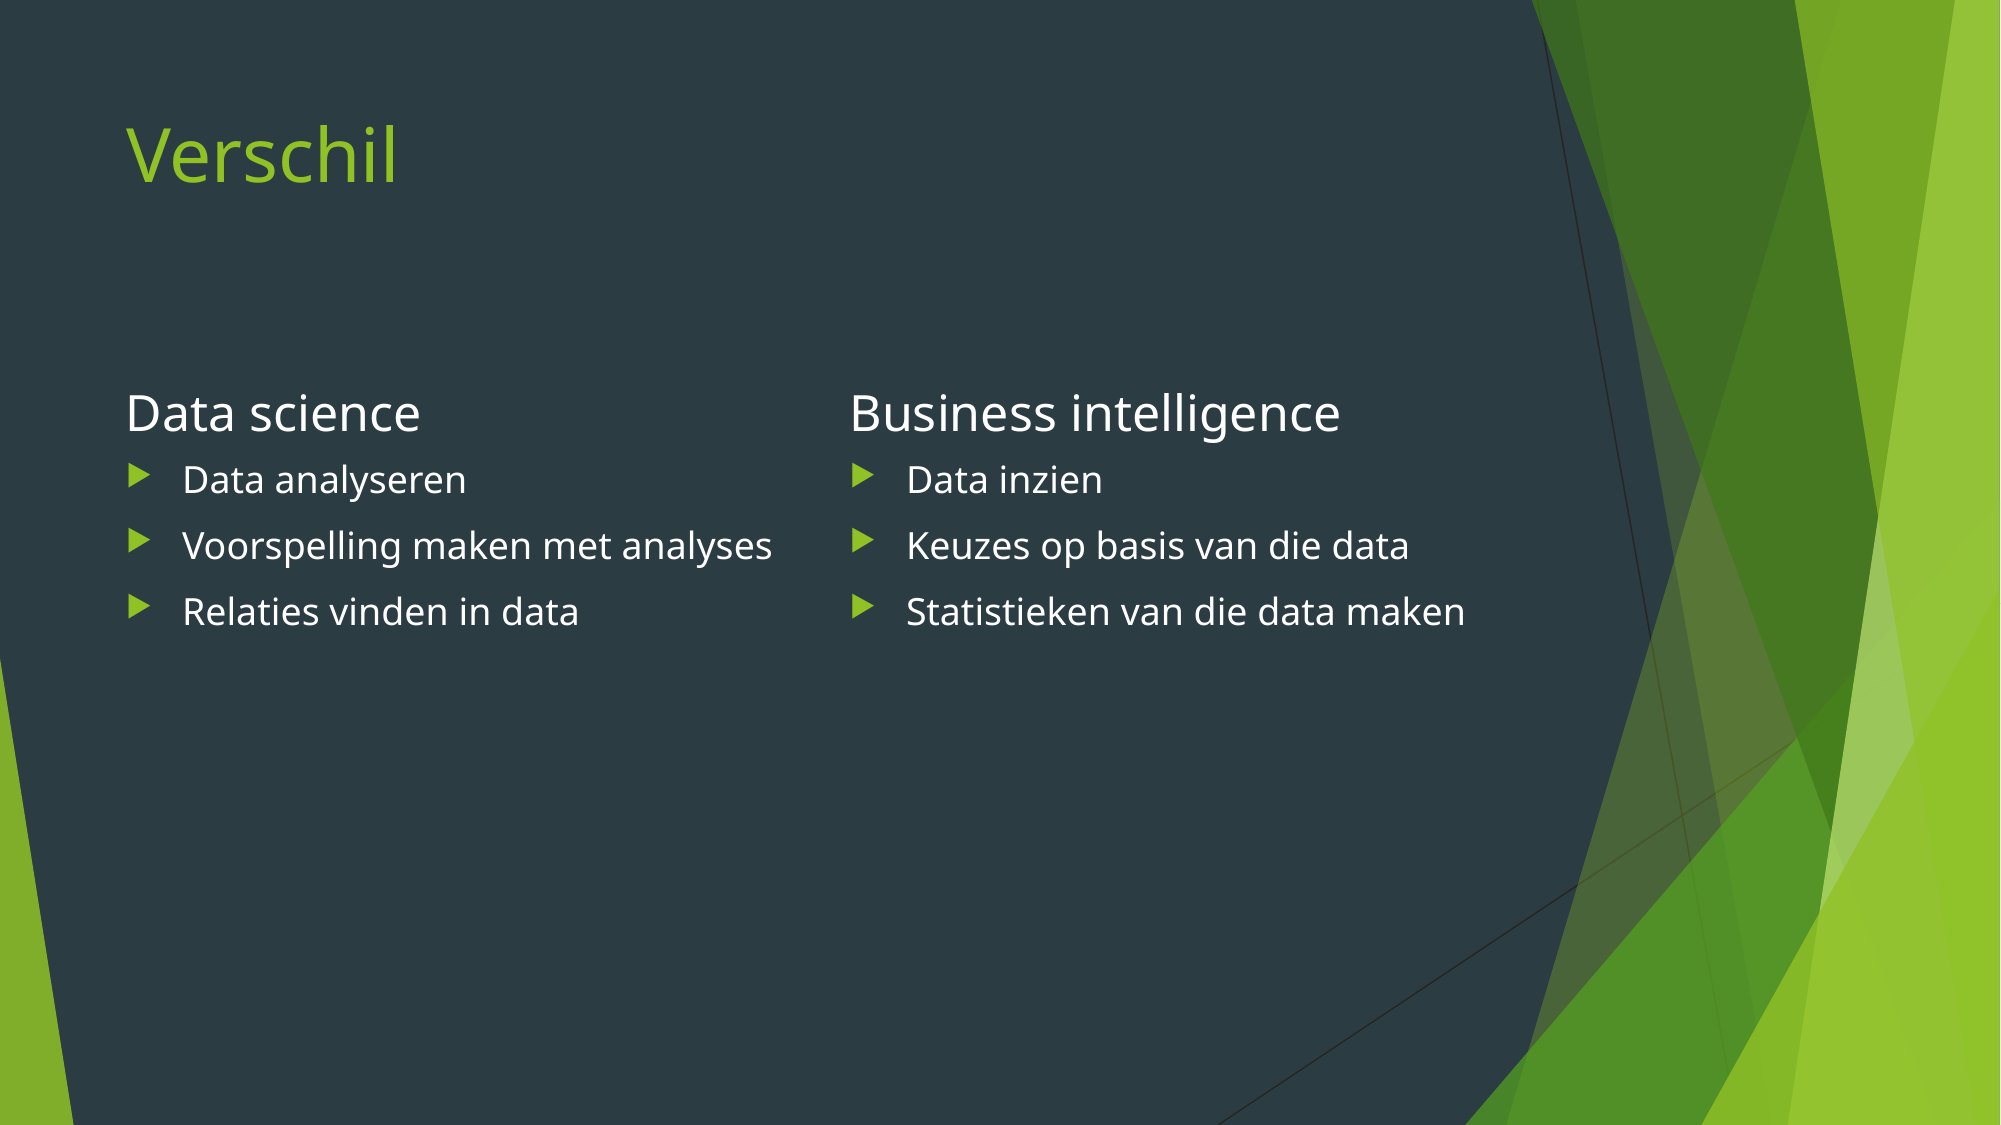

# Verschil
Data science
Business intelligence
Data analyseren
Voorspelling maken met analyses
Relaties vinden in data
Data inzien
Keuzes op basis van die data
Statistieken van die data maken